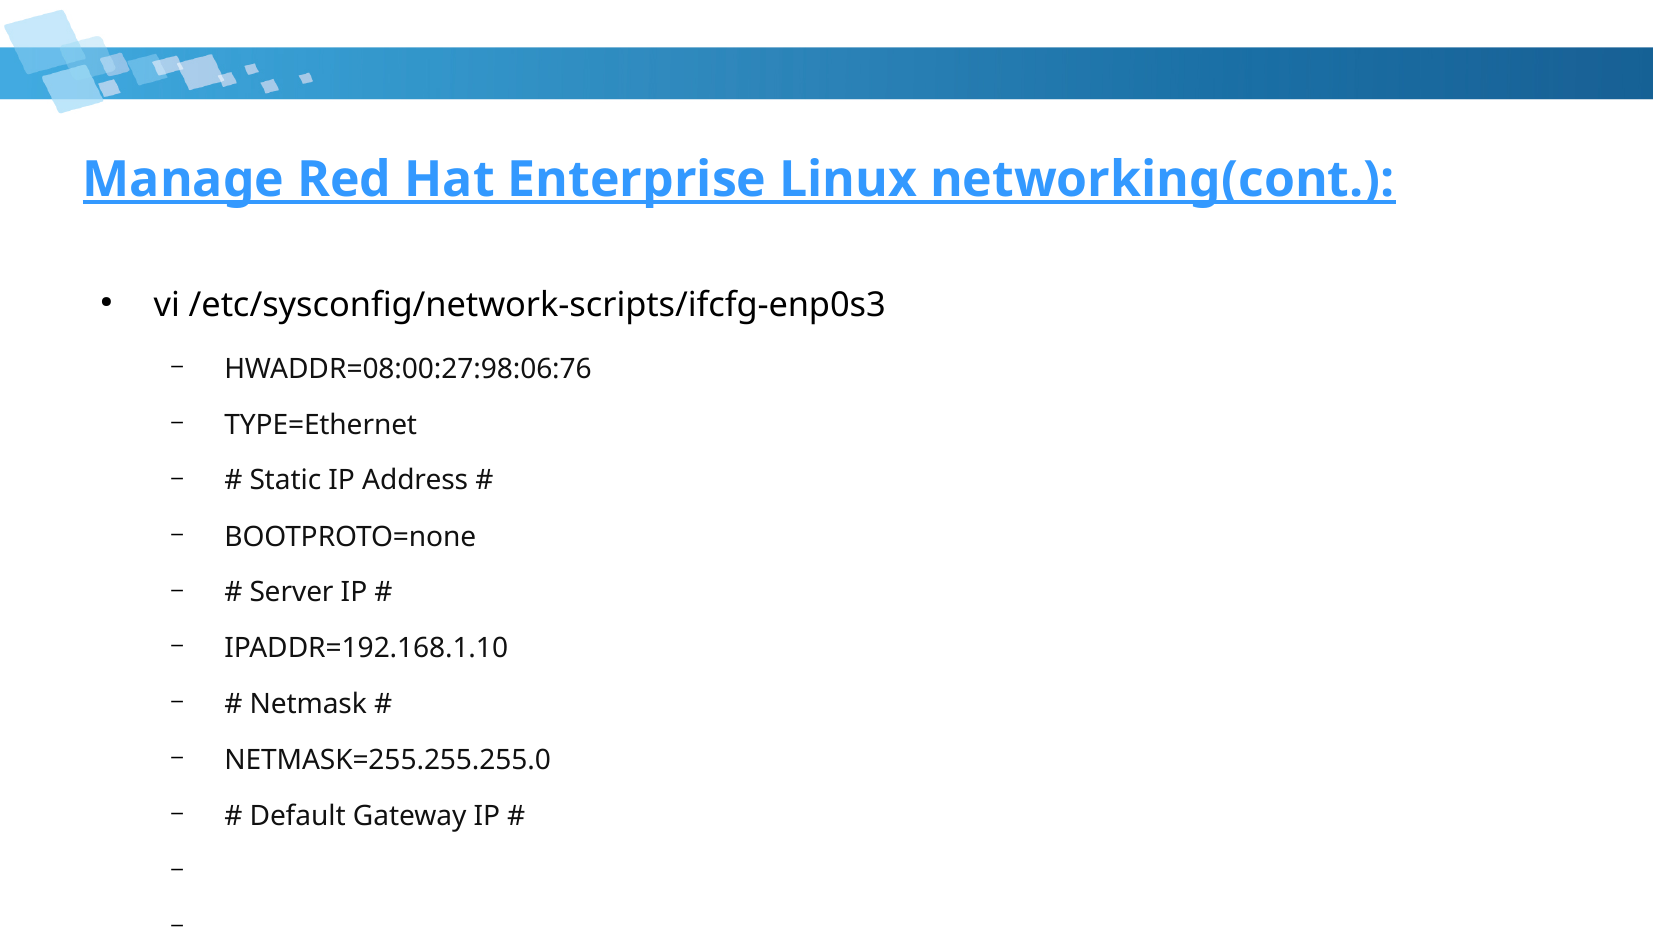

# Manage Red Hat Enterprise Linux networking(cont.):
vi /etc/sysconfig/network-scripts/ifcfg-enp0s3
HWADDR=08:00:27:98:06:76
TYPE=Ethernet
# Static IP Address #
BOOTPROTO=none
# Server IP #
IPADDR=192.168.1.10
# Netmask #
NETMASK=255.255.255.0
# Default Gateway IP #